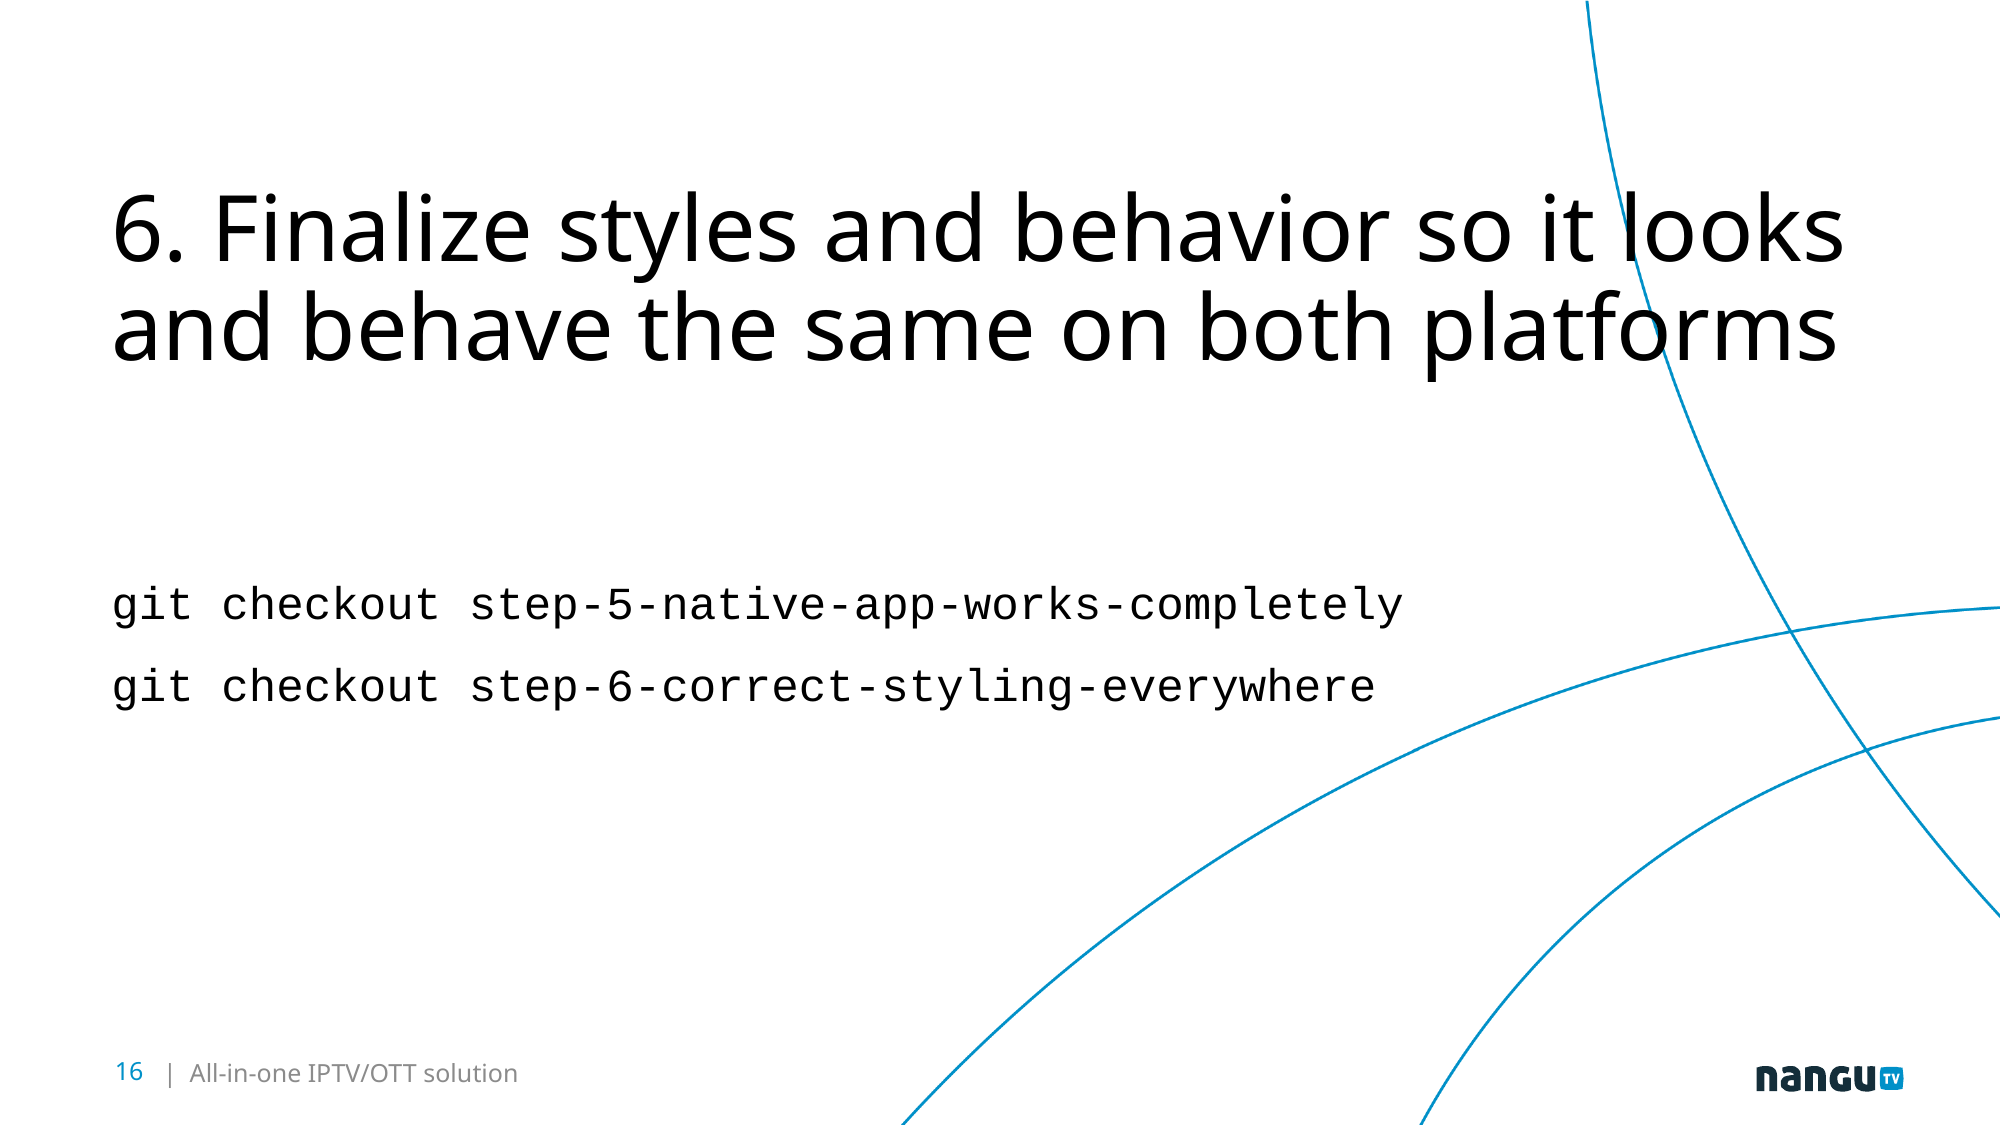

# 6. Finalize styles and behavior so it looks and behave the same on both platforms
git checkout step-5-native-app-works-completely
git checkout step-6-correct-styling-everywhere
| All-in-one IPTV/OTT solution